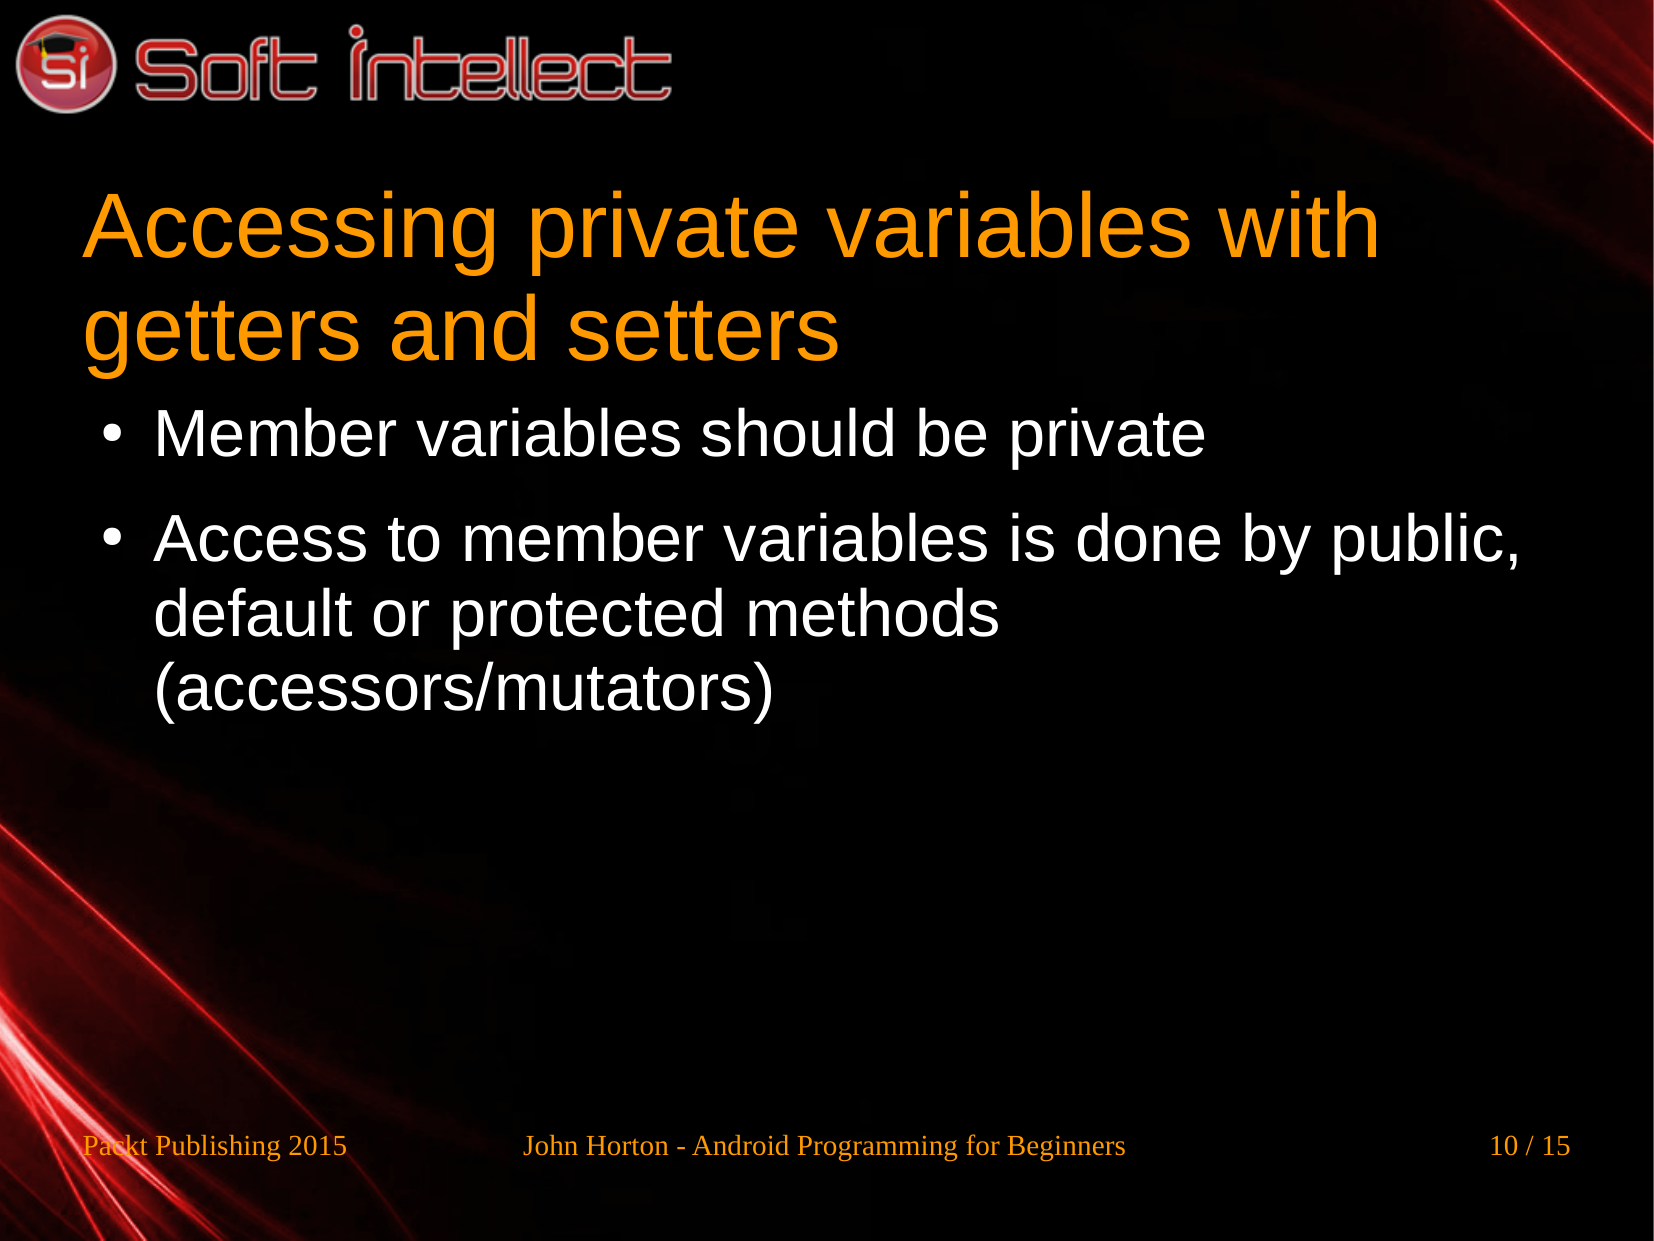

# Accessing private variables with getters and setters
Member variables should be private
Access to member variables is done by public, default or protected methods (accessors/mutators)
Packt Publishing 2015
John Horton - Android Programming for Beginners
10